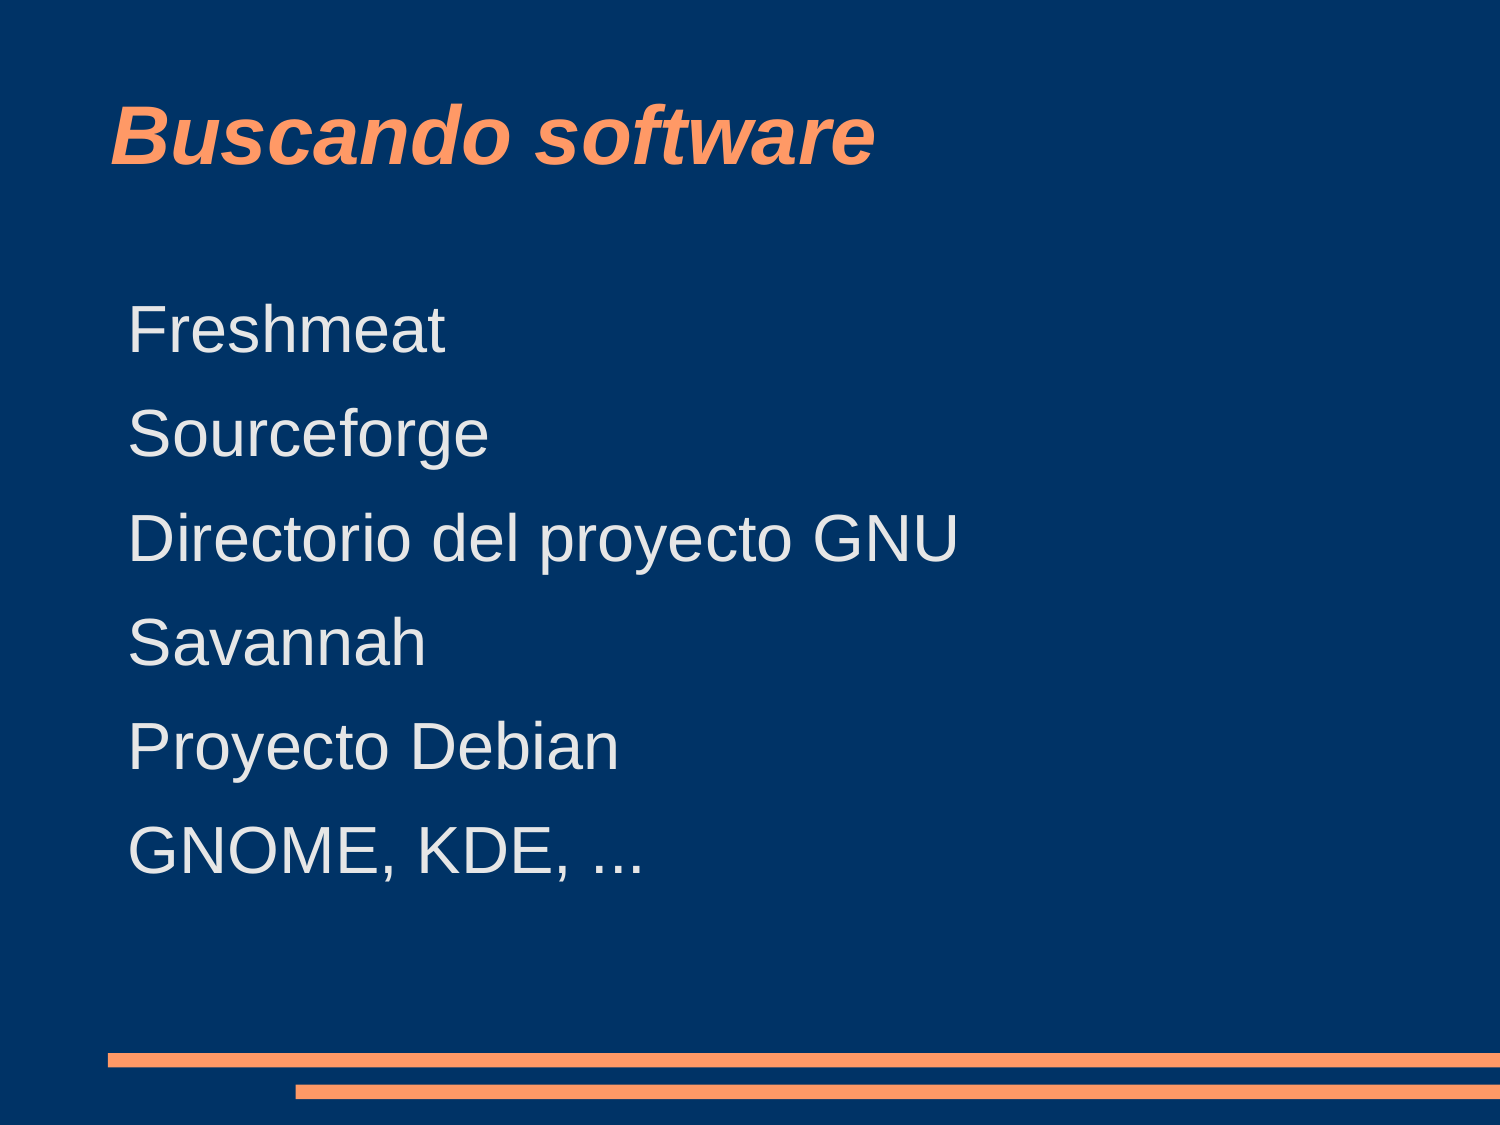

# Buscando software
Freshmeat
Sourceforge
Directorio del proyecto GNU
Savannah
Proyecto Debian
GNOME, KDE, ...